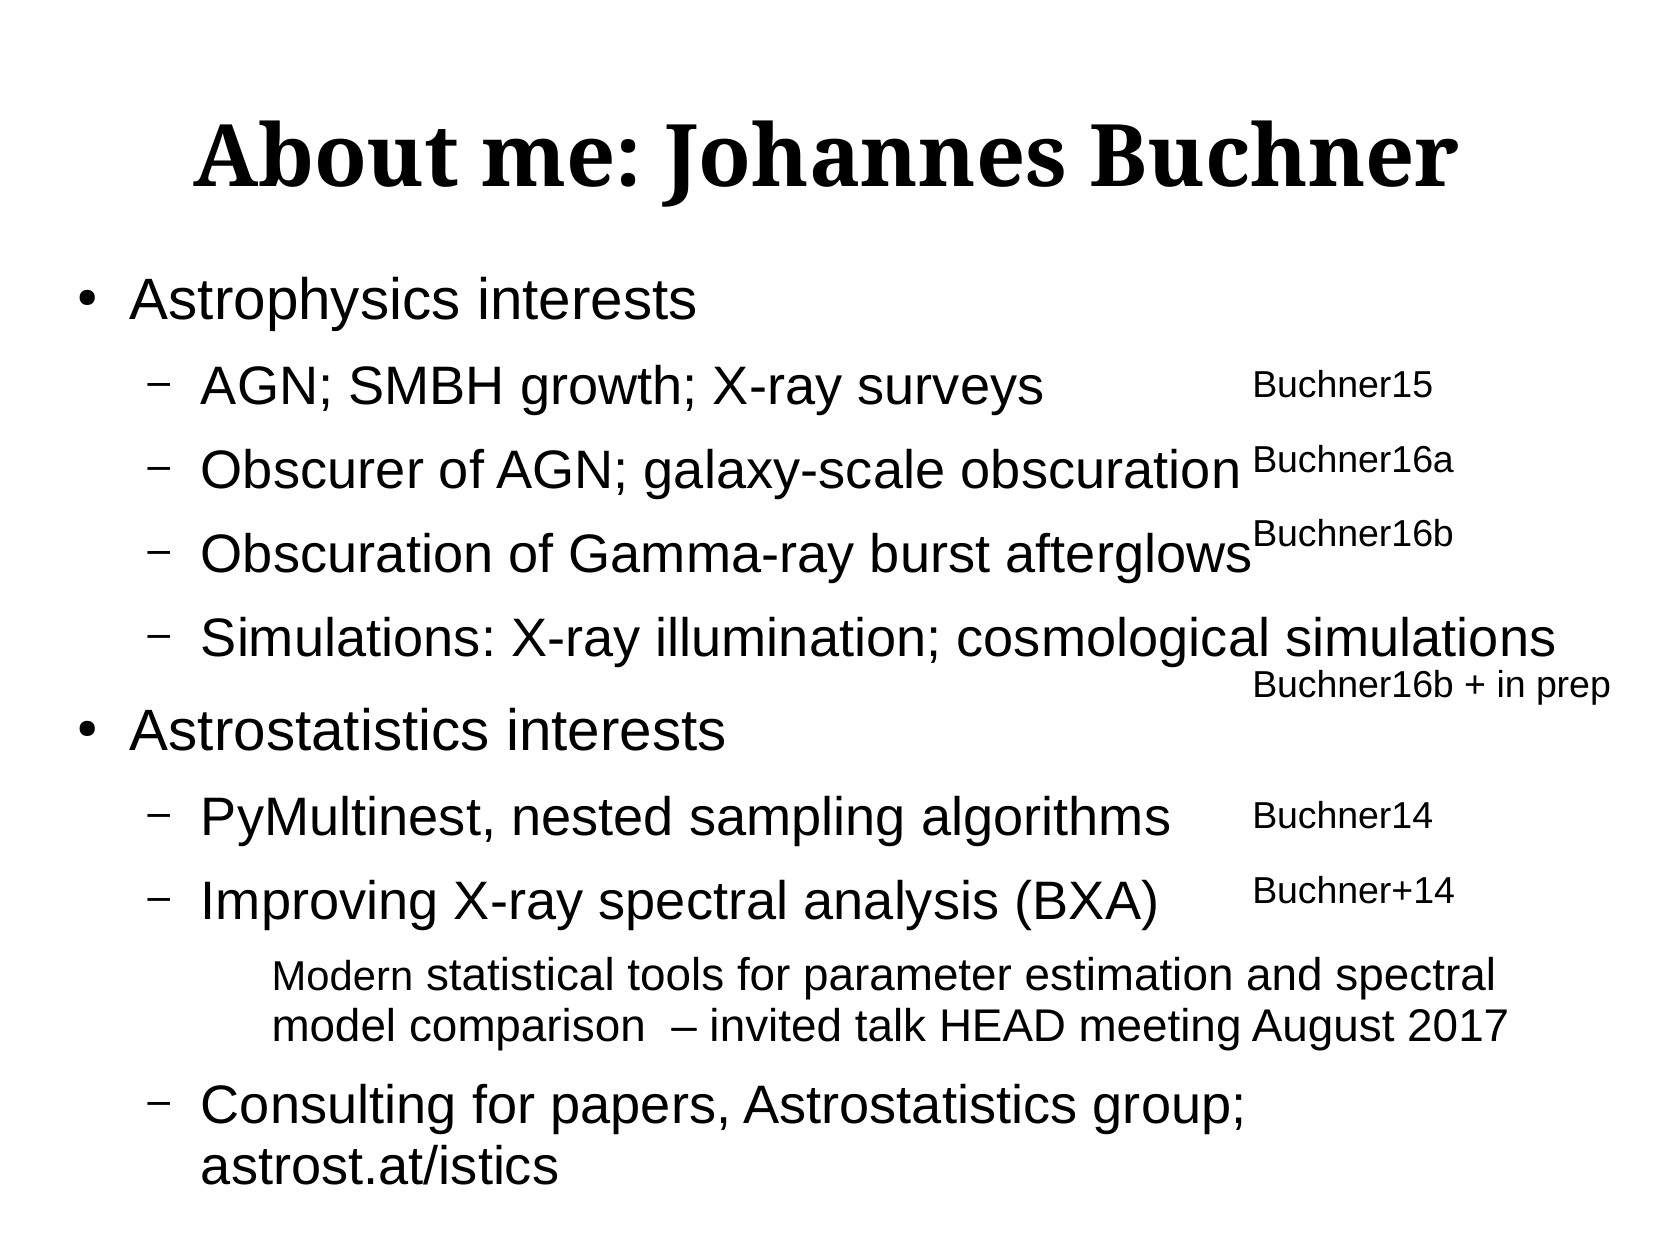

# About me: Johannes Buchner
Astrophysics interests
AGN; SMBH growth; X-ray surveys
Obscurer of AGN; galaxy-scale obscuration
Obscuration of Gamma-ray burst afterglows
Simulations: X-ray illumination; cosmological simulations
Astrostatistics interests
PyMultinest, nested sampling algorithms
Improving X-ray spectral analysis (BXA)
Modern statistical tools for parameter estimation and spectral model comparison – invited talk HEAD meeting August 2017
Consulting for papers, Astrostatistics group; astrost.at/istics
Buchner15
Buchner16a
Buchner16b
Buchner16b + in prep
Buchner14
Buchner+14